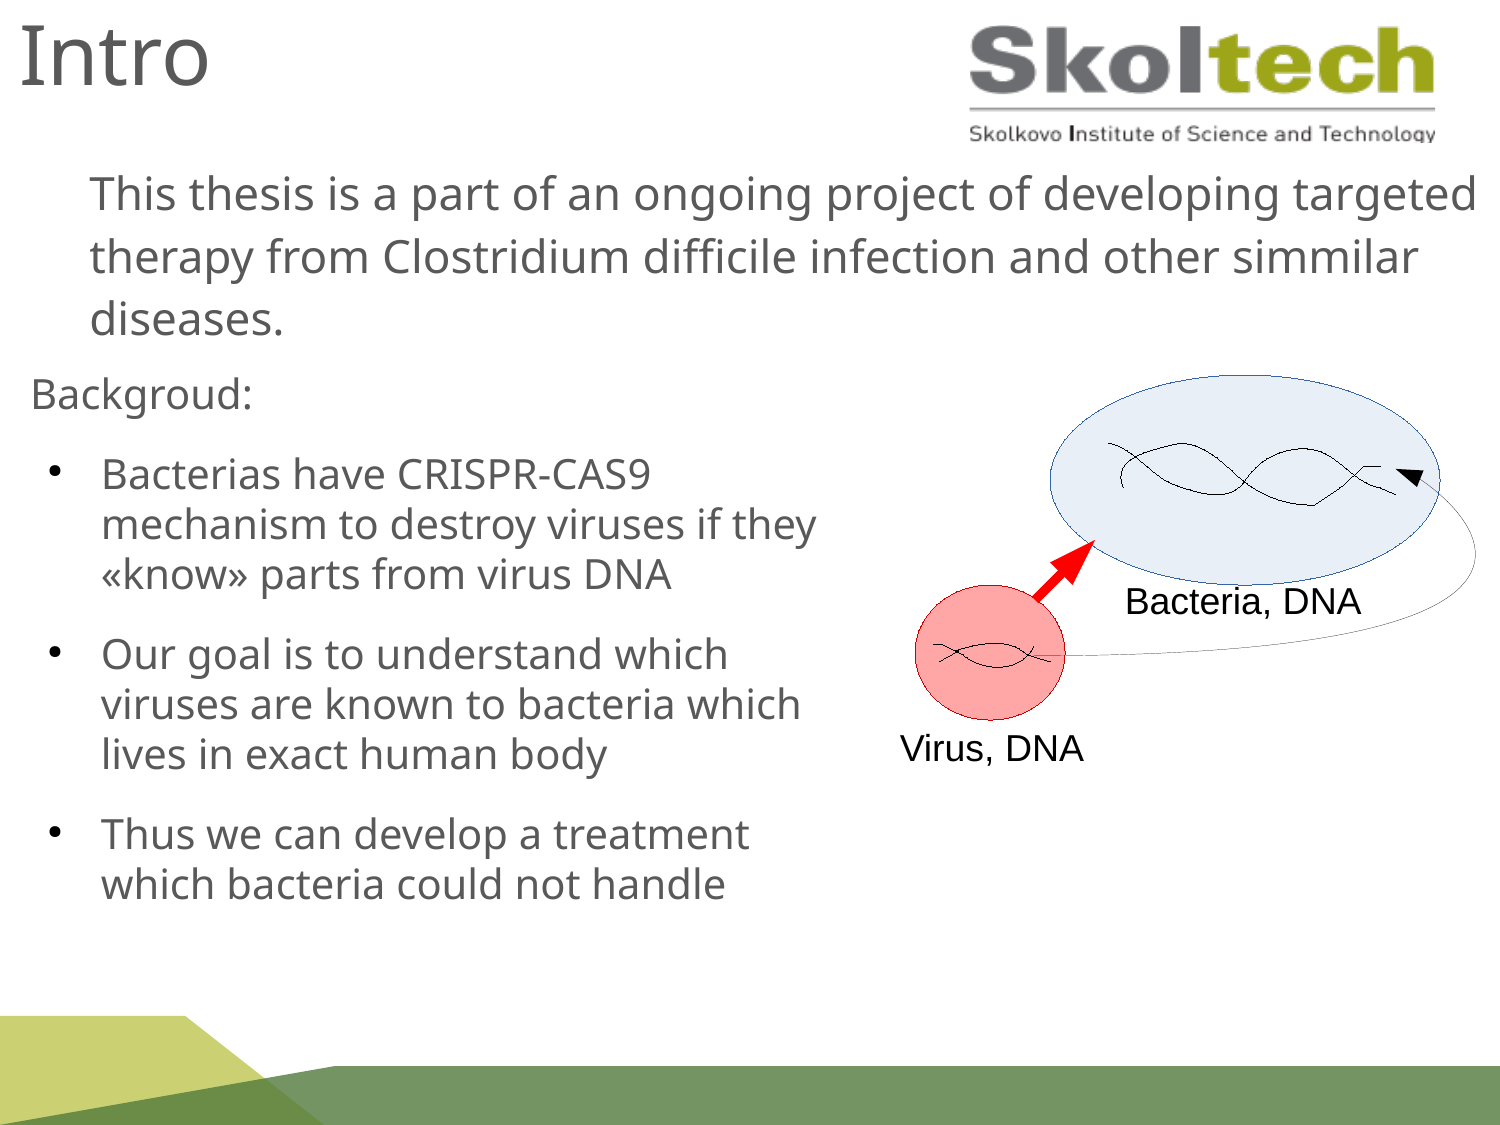

Intro
This thesis is a part of an ongoing project of developing targeted therapy from Clostridium difficile infection and other simmilar diseases.
#
Backgroud:
Bacterias have CRISPR-CAS9 mechanism to destroy viruses if they «know» parts from virus DNA
Our goal is to understand which viruses are known to bacteria which lives in exact human body
Thus we can develop a treatment which bacteria could not handle
Bacteria, DNA
Virus, DNA